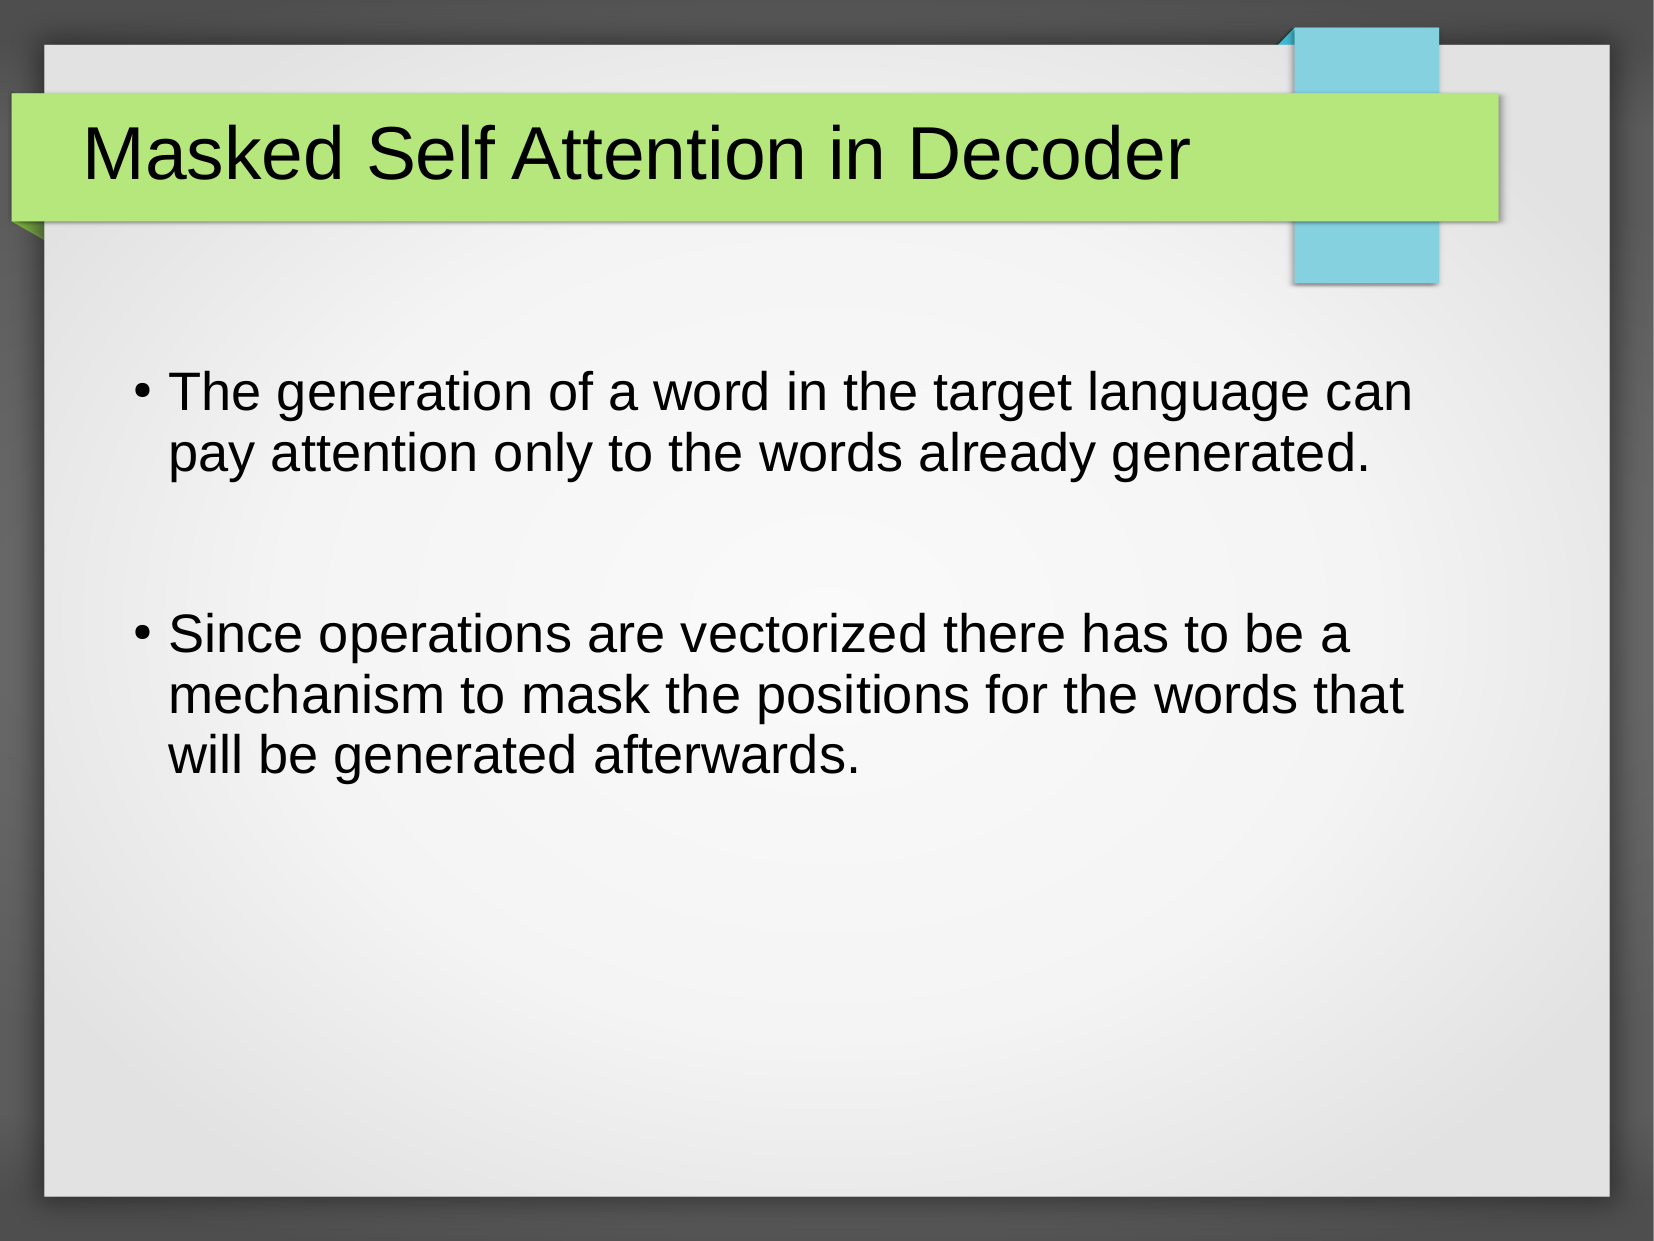

# Masked Self Attention in Decoder
The generation of a word in the target language can pay attention only to the words already generated.
Since operations are vectorized there has to be a mechanism to mask the positions for the words that will be generated afterwards.